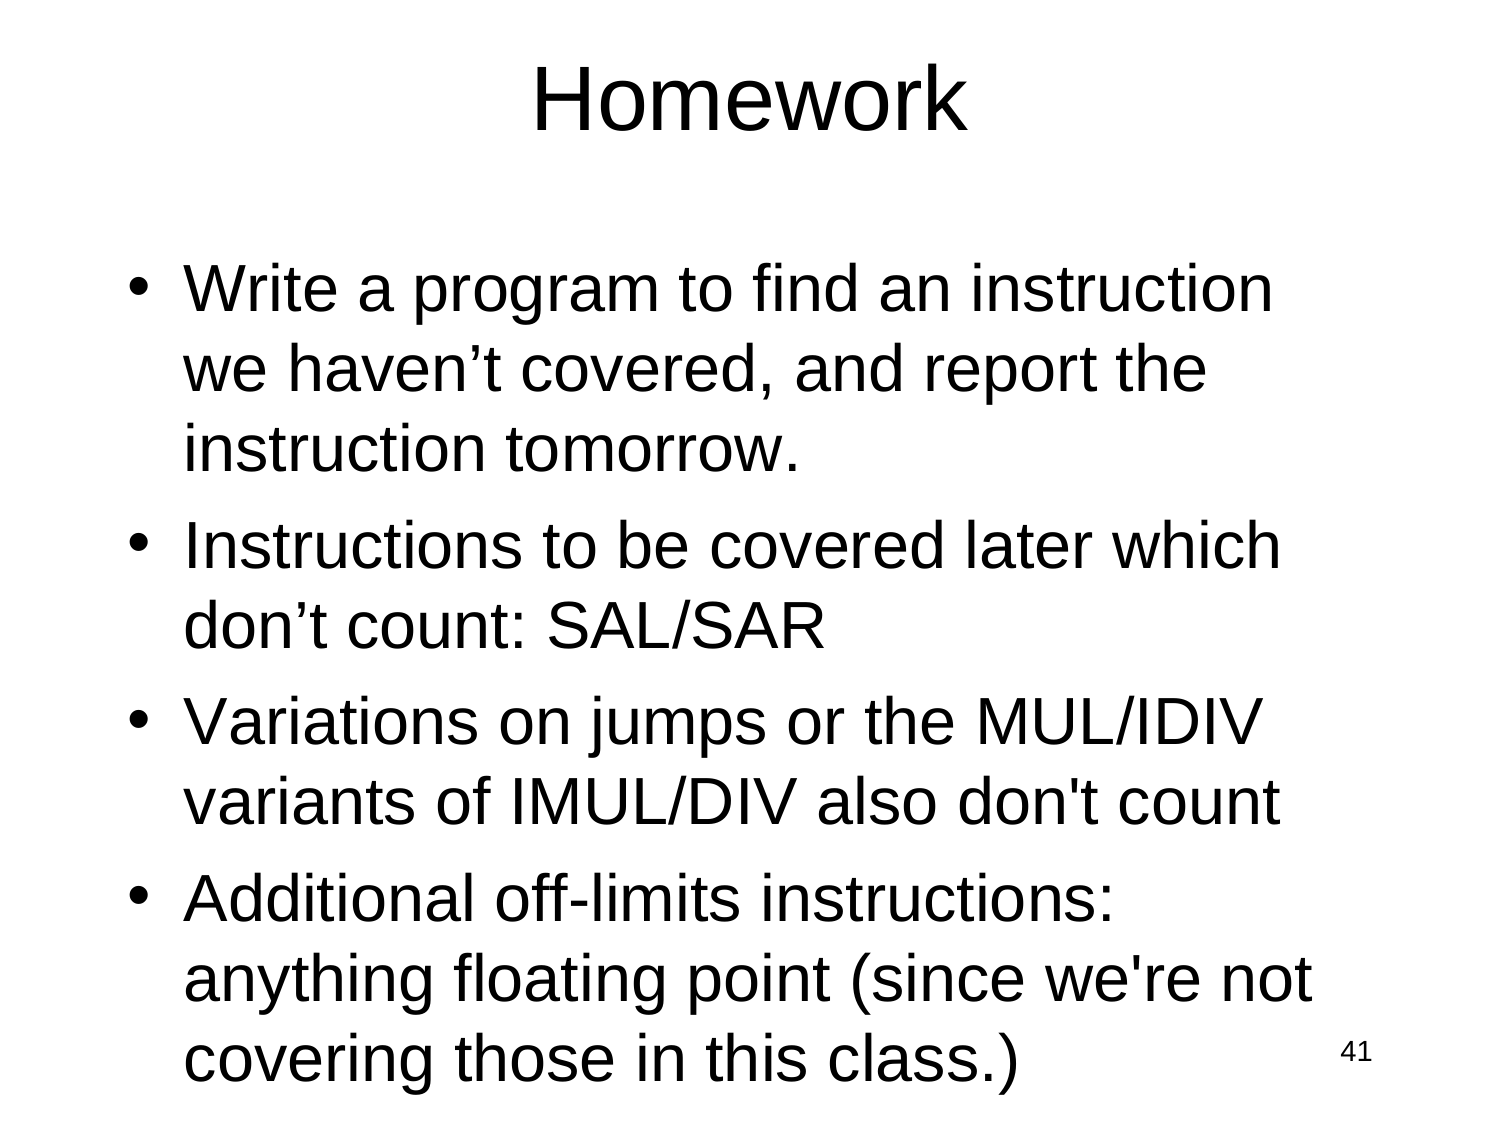

# Homework
Write a program to find an instruction we haven’t covered, and report the instruction tomorrow.
Instructions to be covered later which don’t count: SAL/SAR
Variations on jumps or the MUL/IDIV variants of IMUL/DIV also don't count
Additional off-limits instructions: anything floating point (since we're not covering those in this class.)